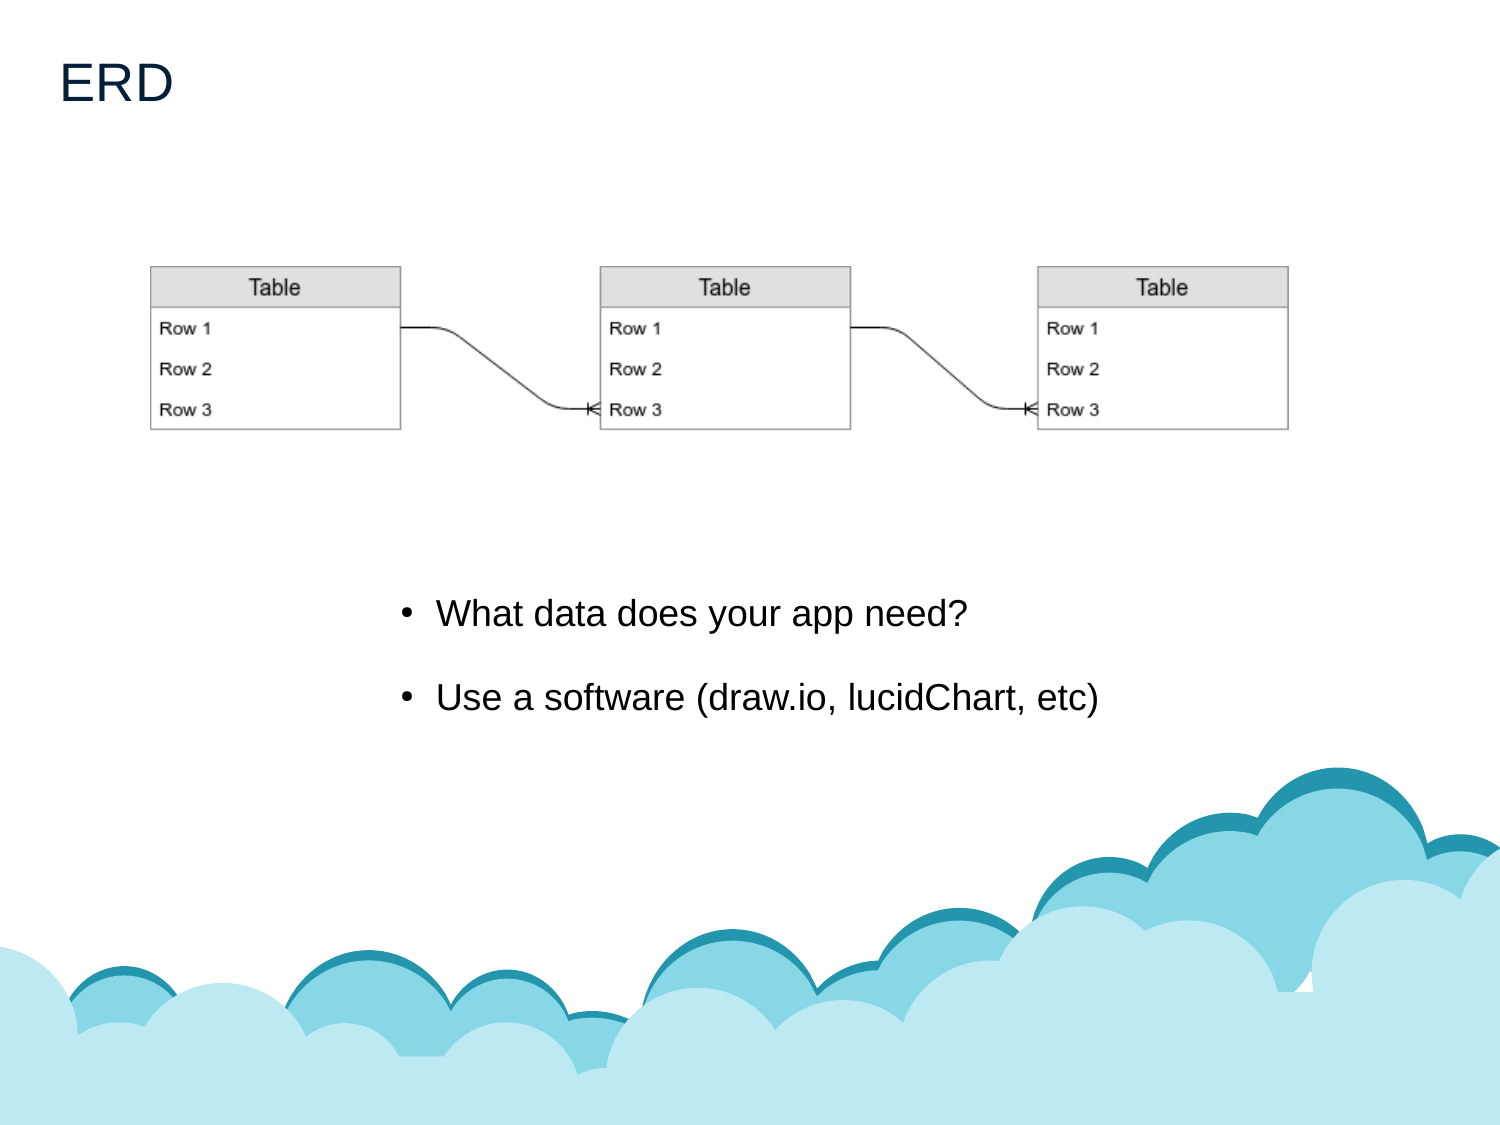

ERD
What data does your app need?
Use a software (draw.io, lucidChart, etc)